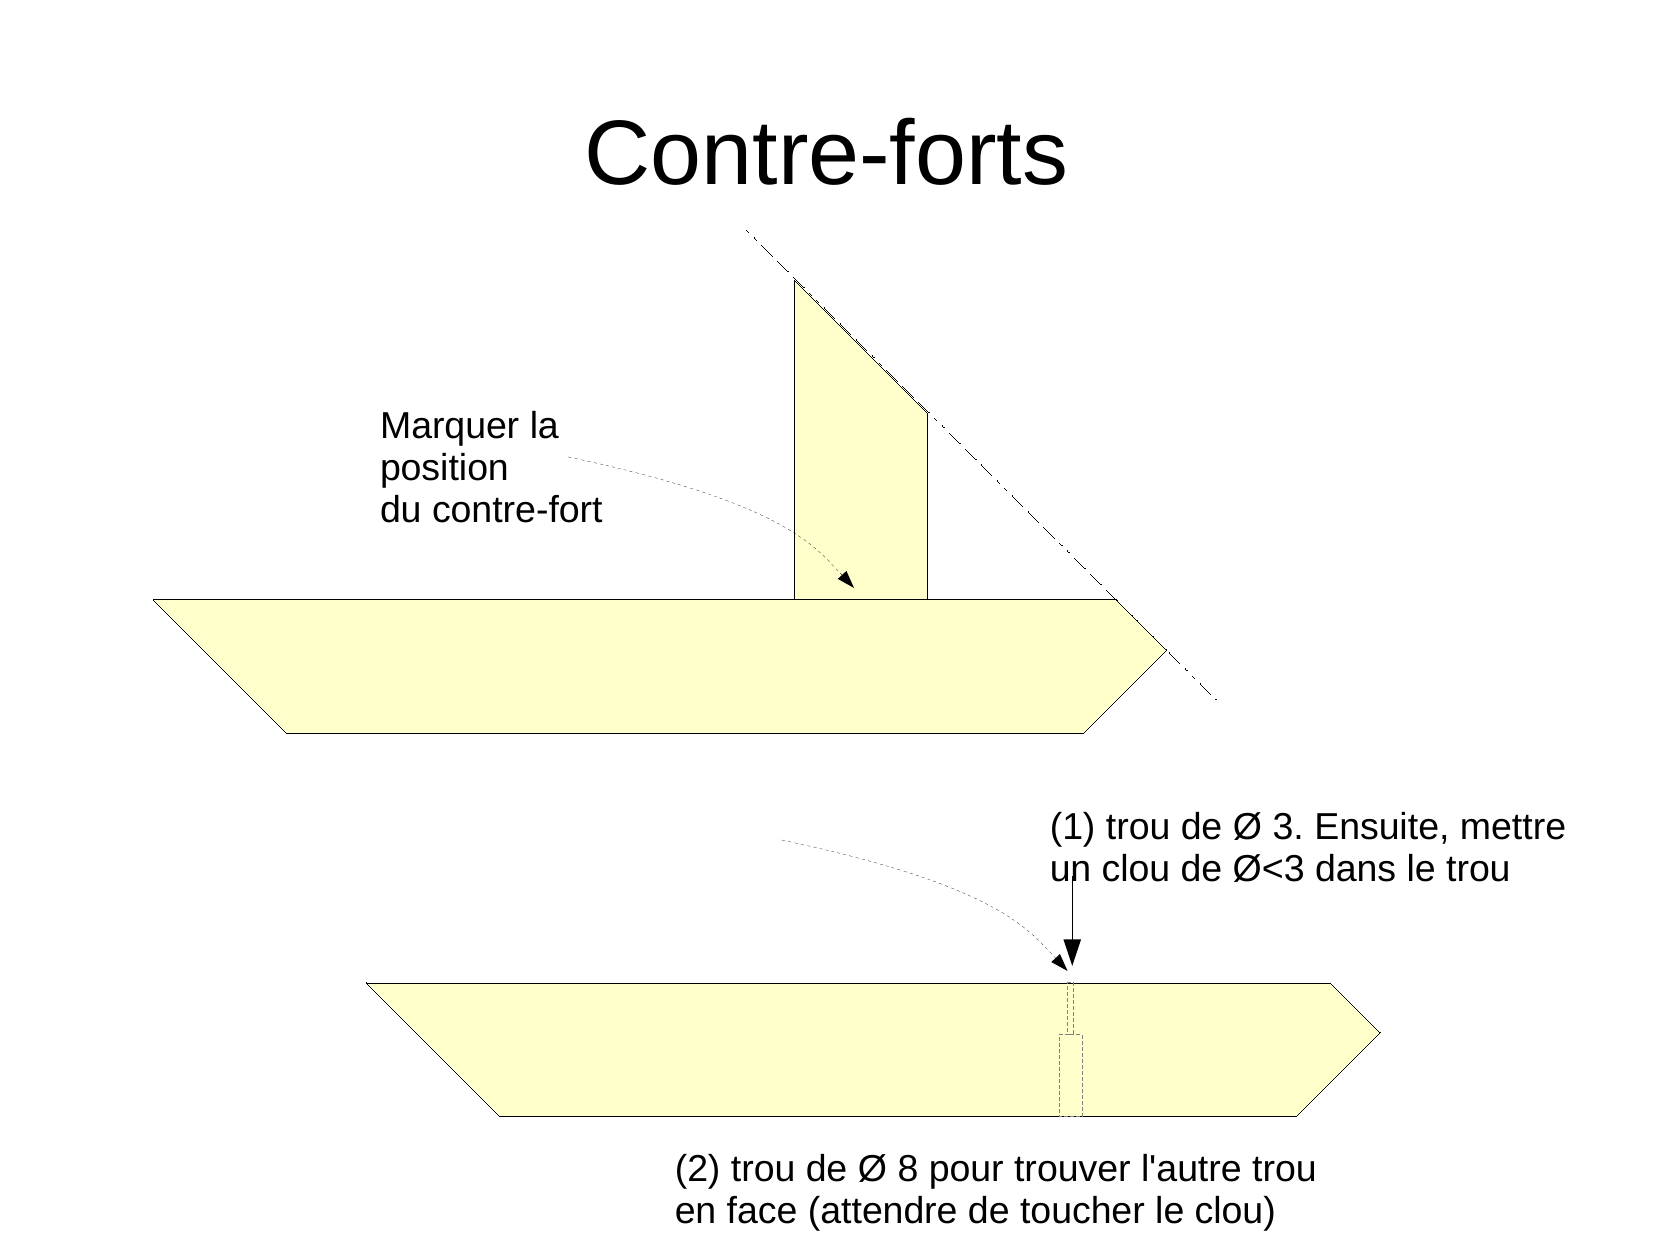

# Contre-forts
Marquer la position
du contre-fort
(1) trou de Ø 3. Ensuite, mettre un clou de Ø<3 dans le trou
(2) trou de Ø 8 pour trouver l'autre trou en face (attendre de toucher le clou)